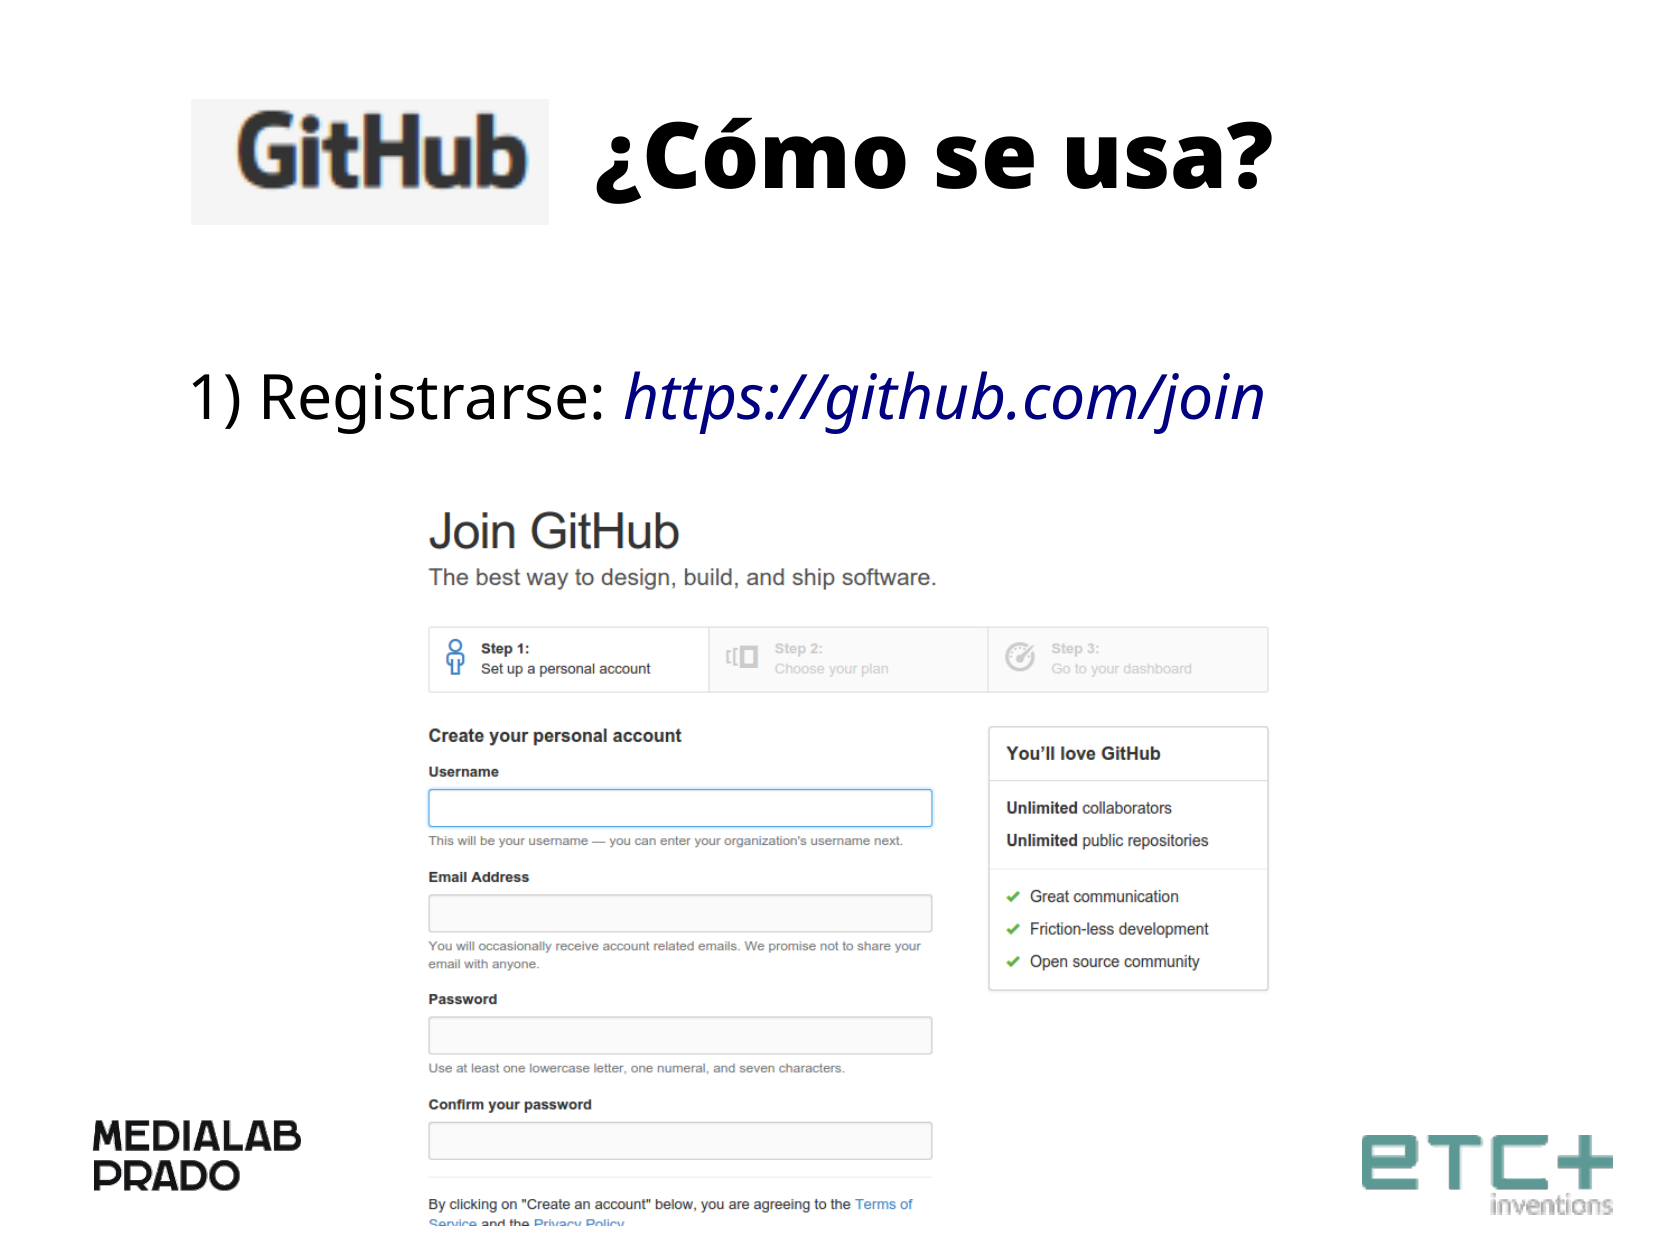

# ¿Cómo se usa?
1) Registrarse: https://github.com/join